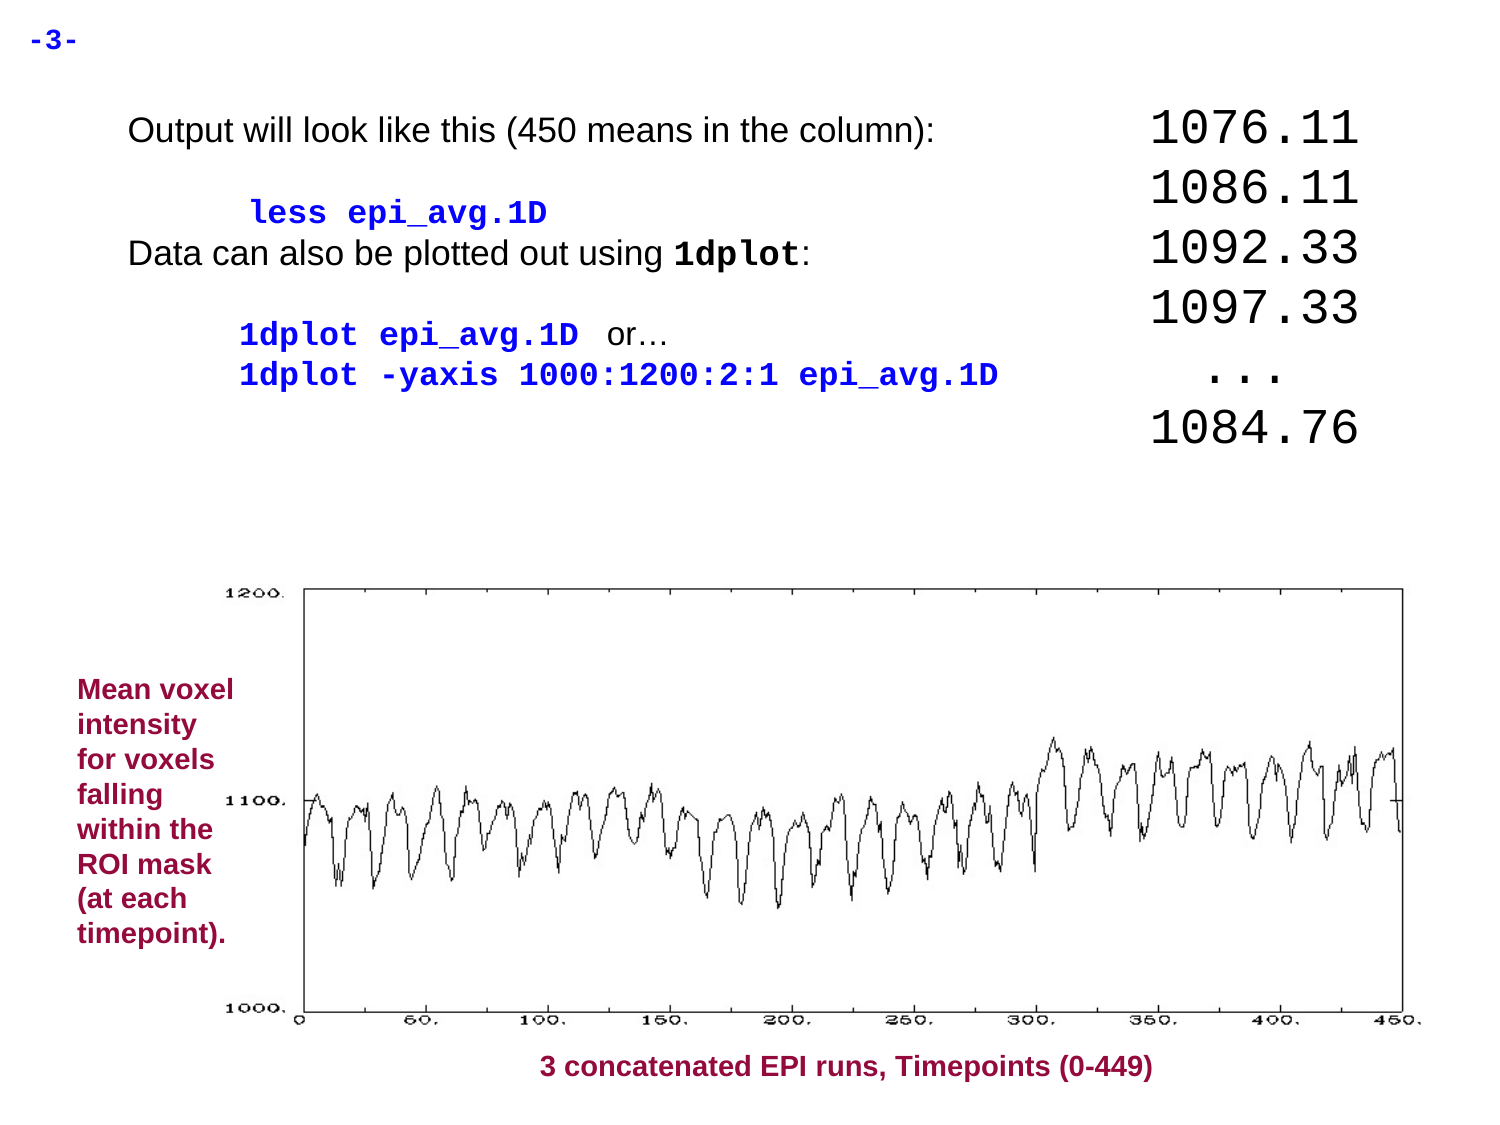

1076.11 1086.11 1092.33
1097.33
 ...
1084.76
# Output will look like this (450 means in the column):
 less epi_avg.1D
Data can also be plotted out using 1dplot:
	1dplot epi_avg.1D or…
	1dplot -yaxis 1000:1200:2:1 epi_avg.1D
Mean voxel intensity for voxels falling within the ROI mask (at each timepoint).
3 concatenated EPI runs, Timepoints (0-449)